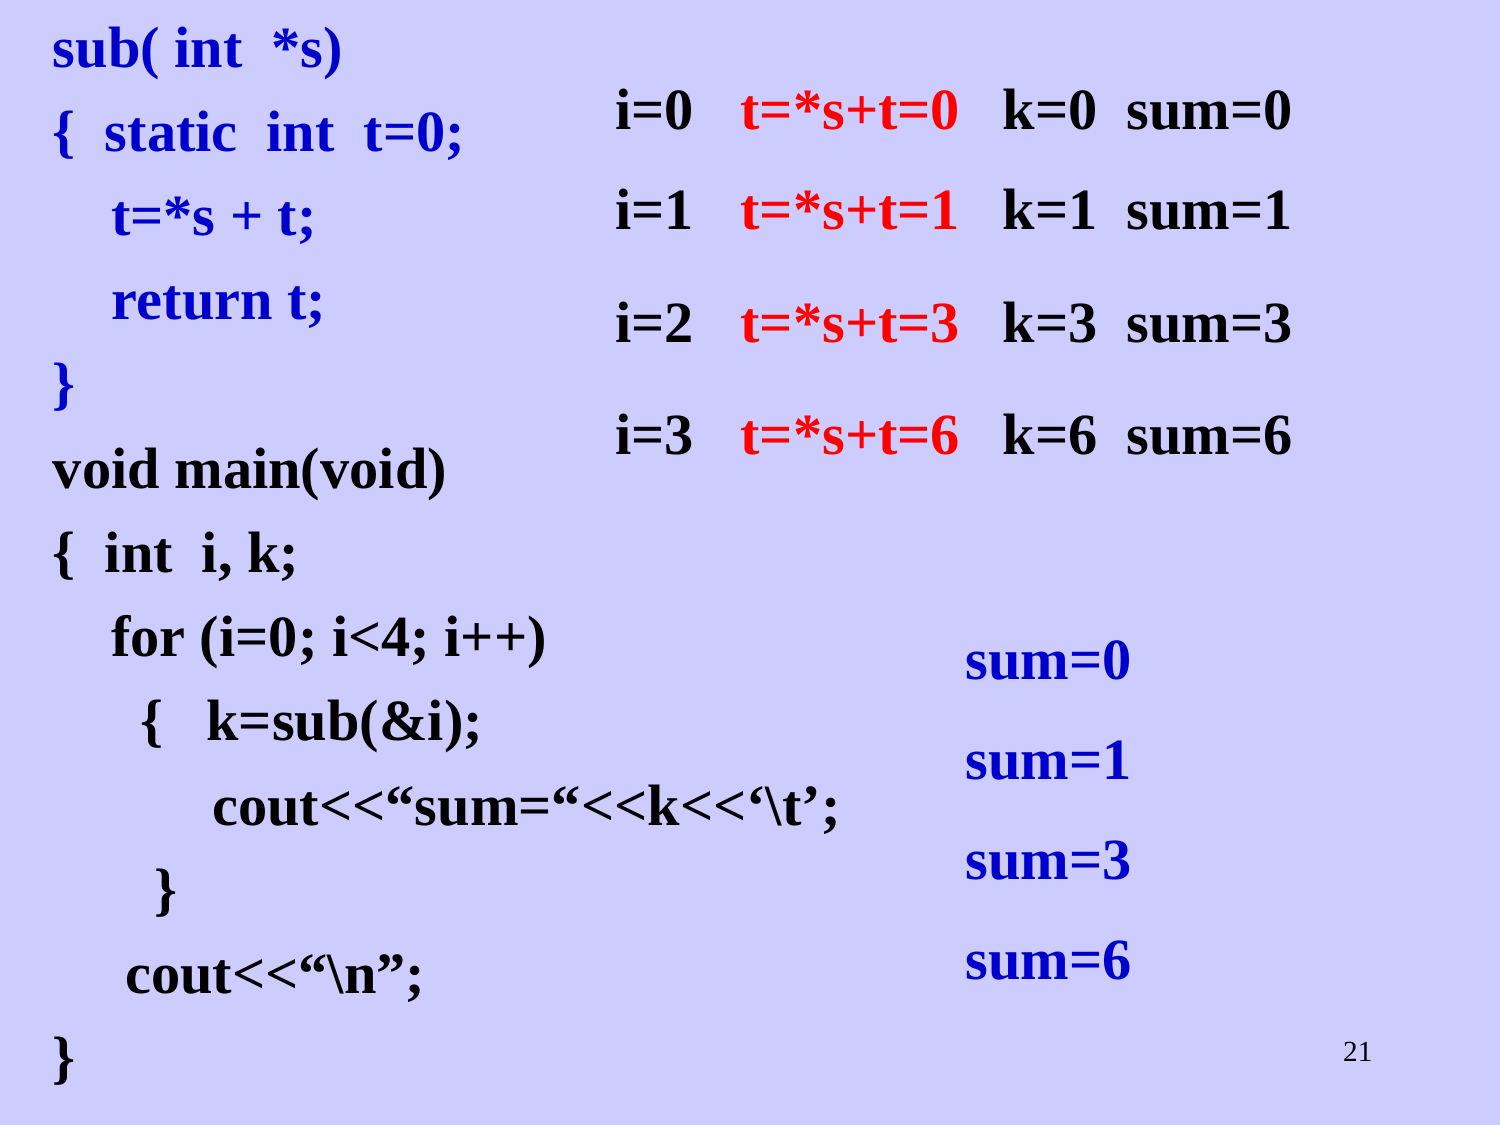

sub( int *s)
{ static int t=0;
 t=*s + t;
 return t;
}
void main(void)
{ int i, k;
 for (i=0; i<4; i++)
 { k=sub(&i);
 cout<<“sum=“<<k<<‘\t’;
 }
 cout<<“\n”;
}
i=0
t=*s+t=0
k=0 sum=0
i=1
t=*s+t=1
k=1 sum=1
i=2
t=*s+t=3
k=3 sum=3
i=3
t=*s+t=6
k=6 sum=6
sum=0
sum=1
sum=3
sum=6